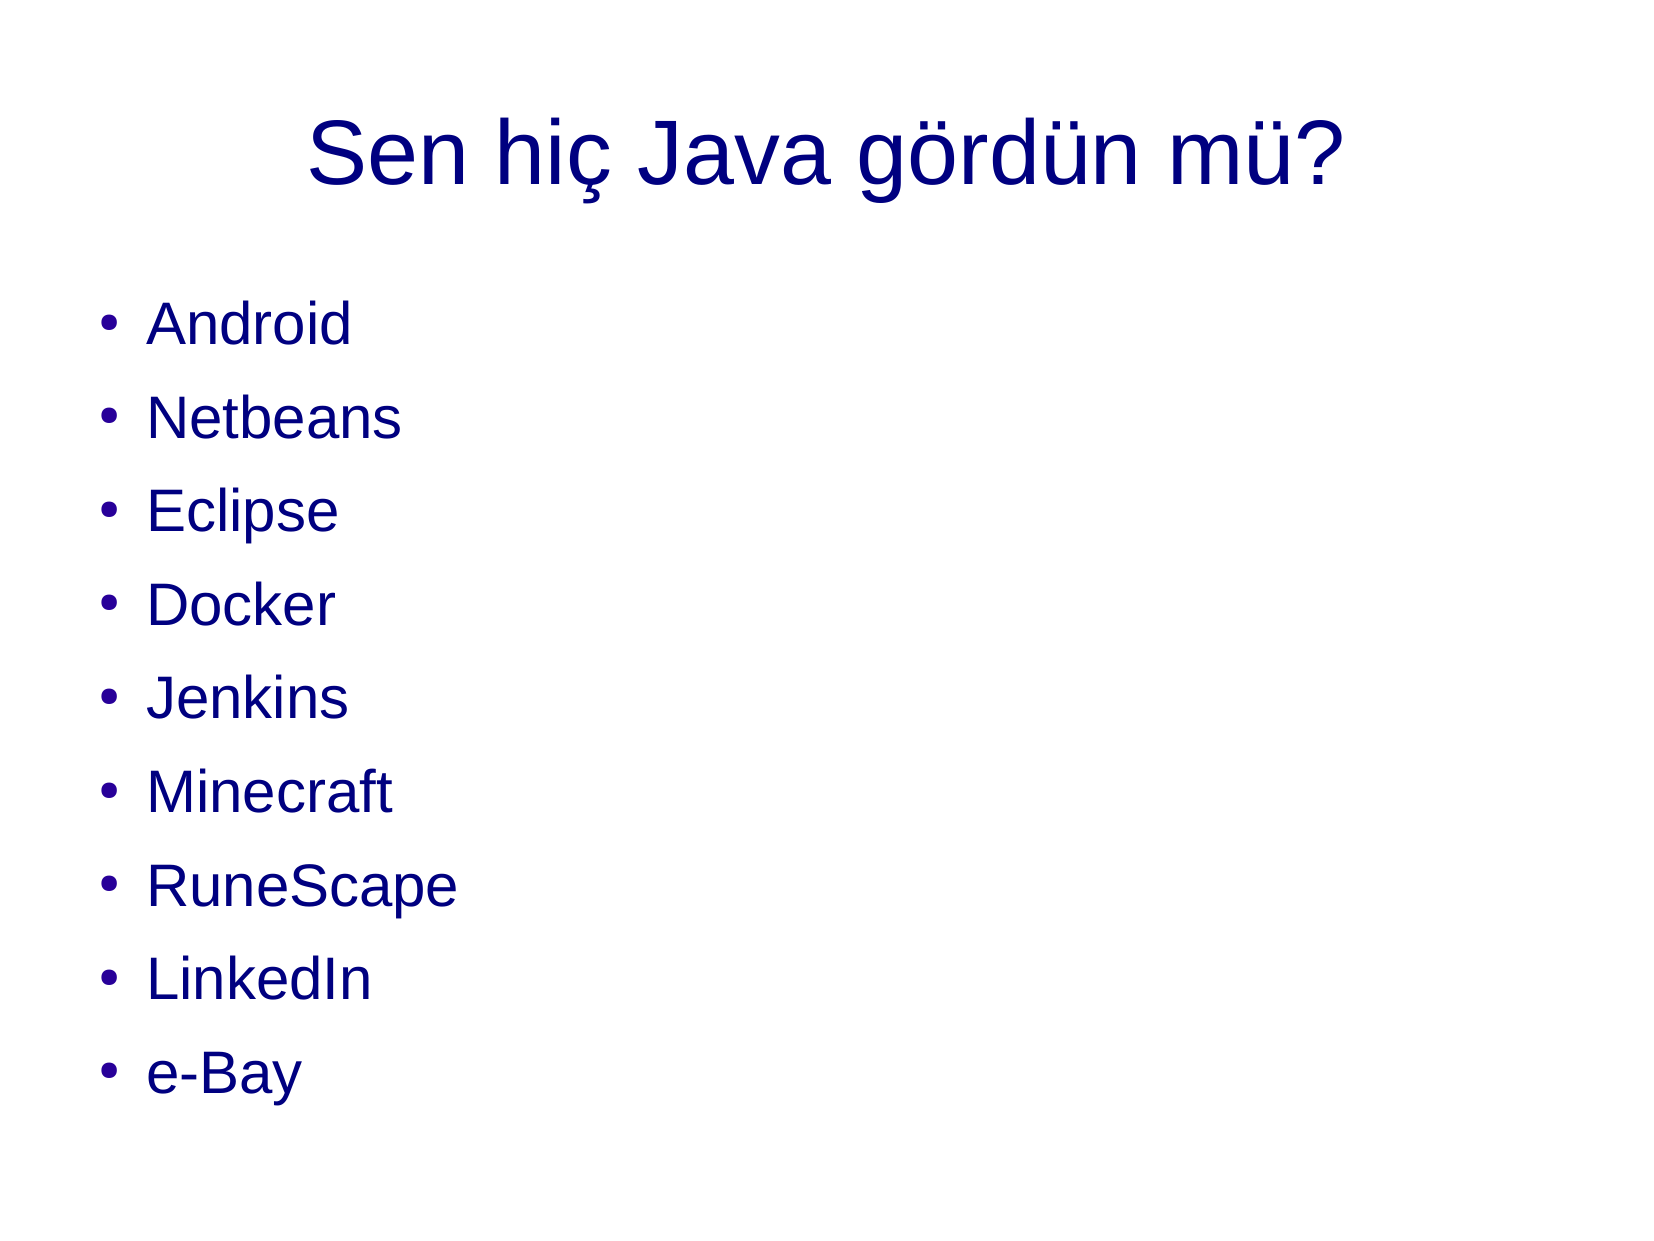

# Sen hiç Java gördün mü?
Android
Netbeans
Eclipse
Docker
Jenkins
Minecraft
RuneScape
LinkedIn
e-Bay